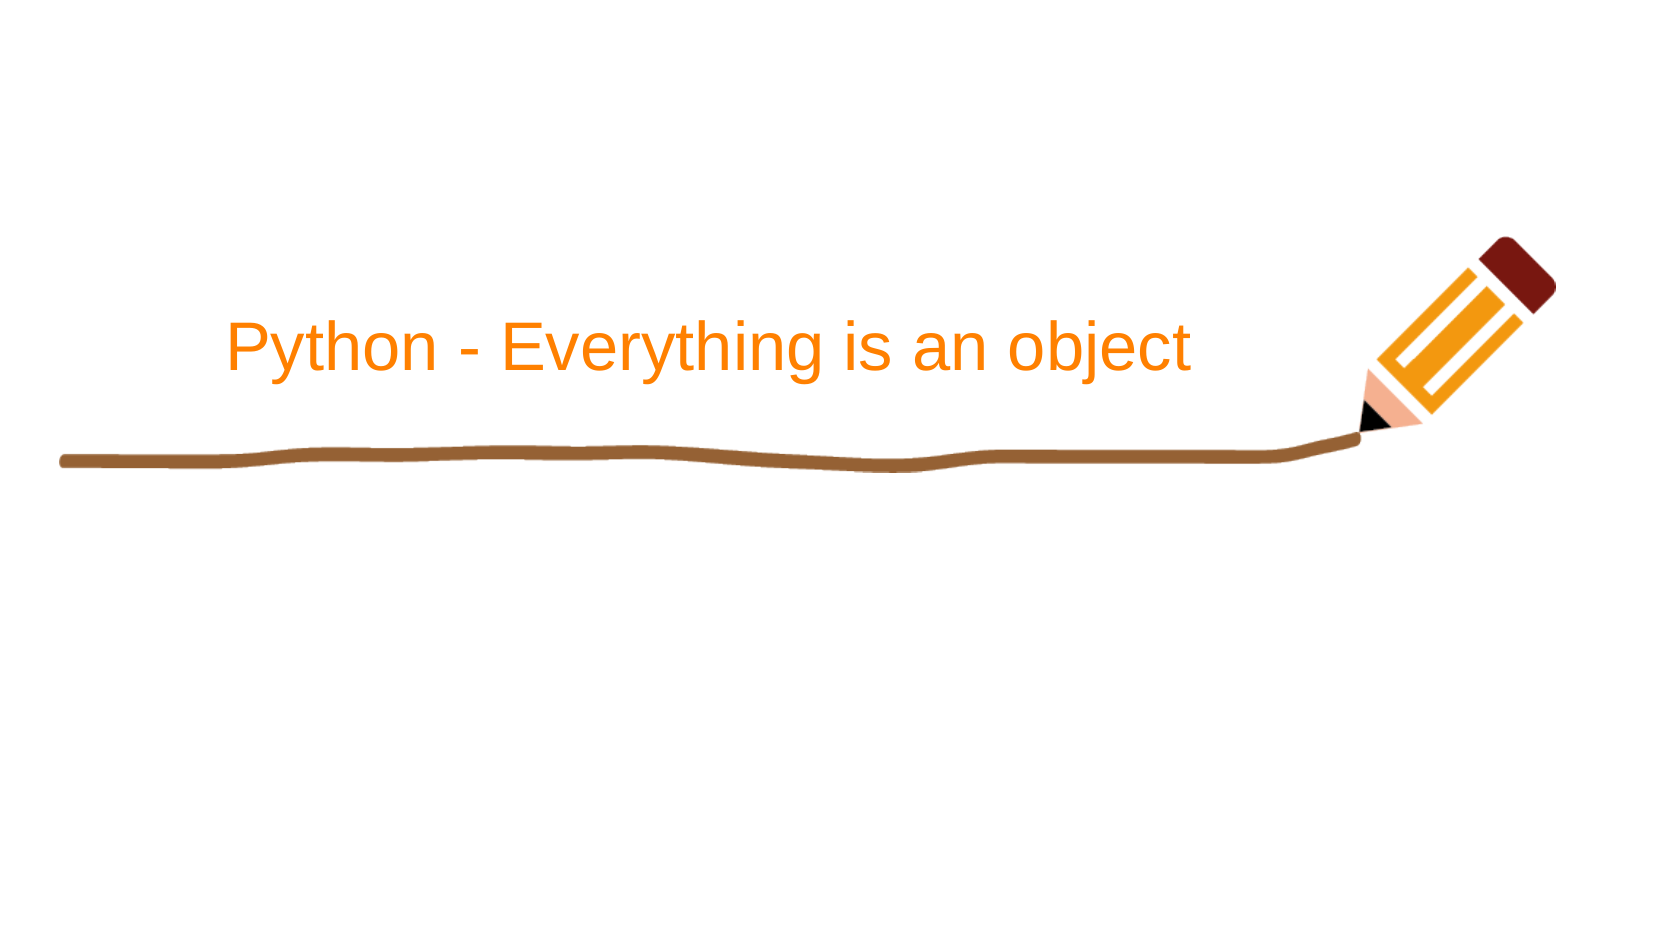

# Python - Everything is an object